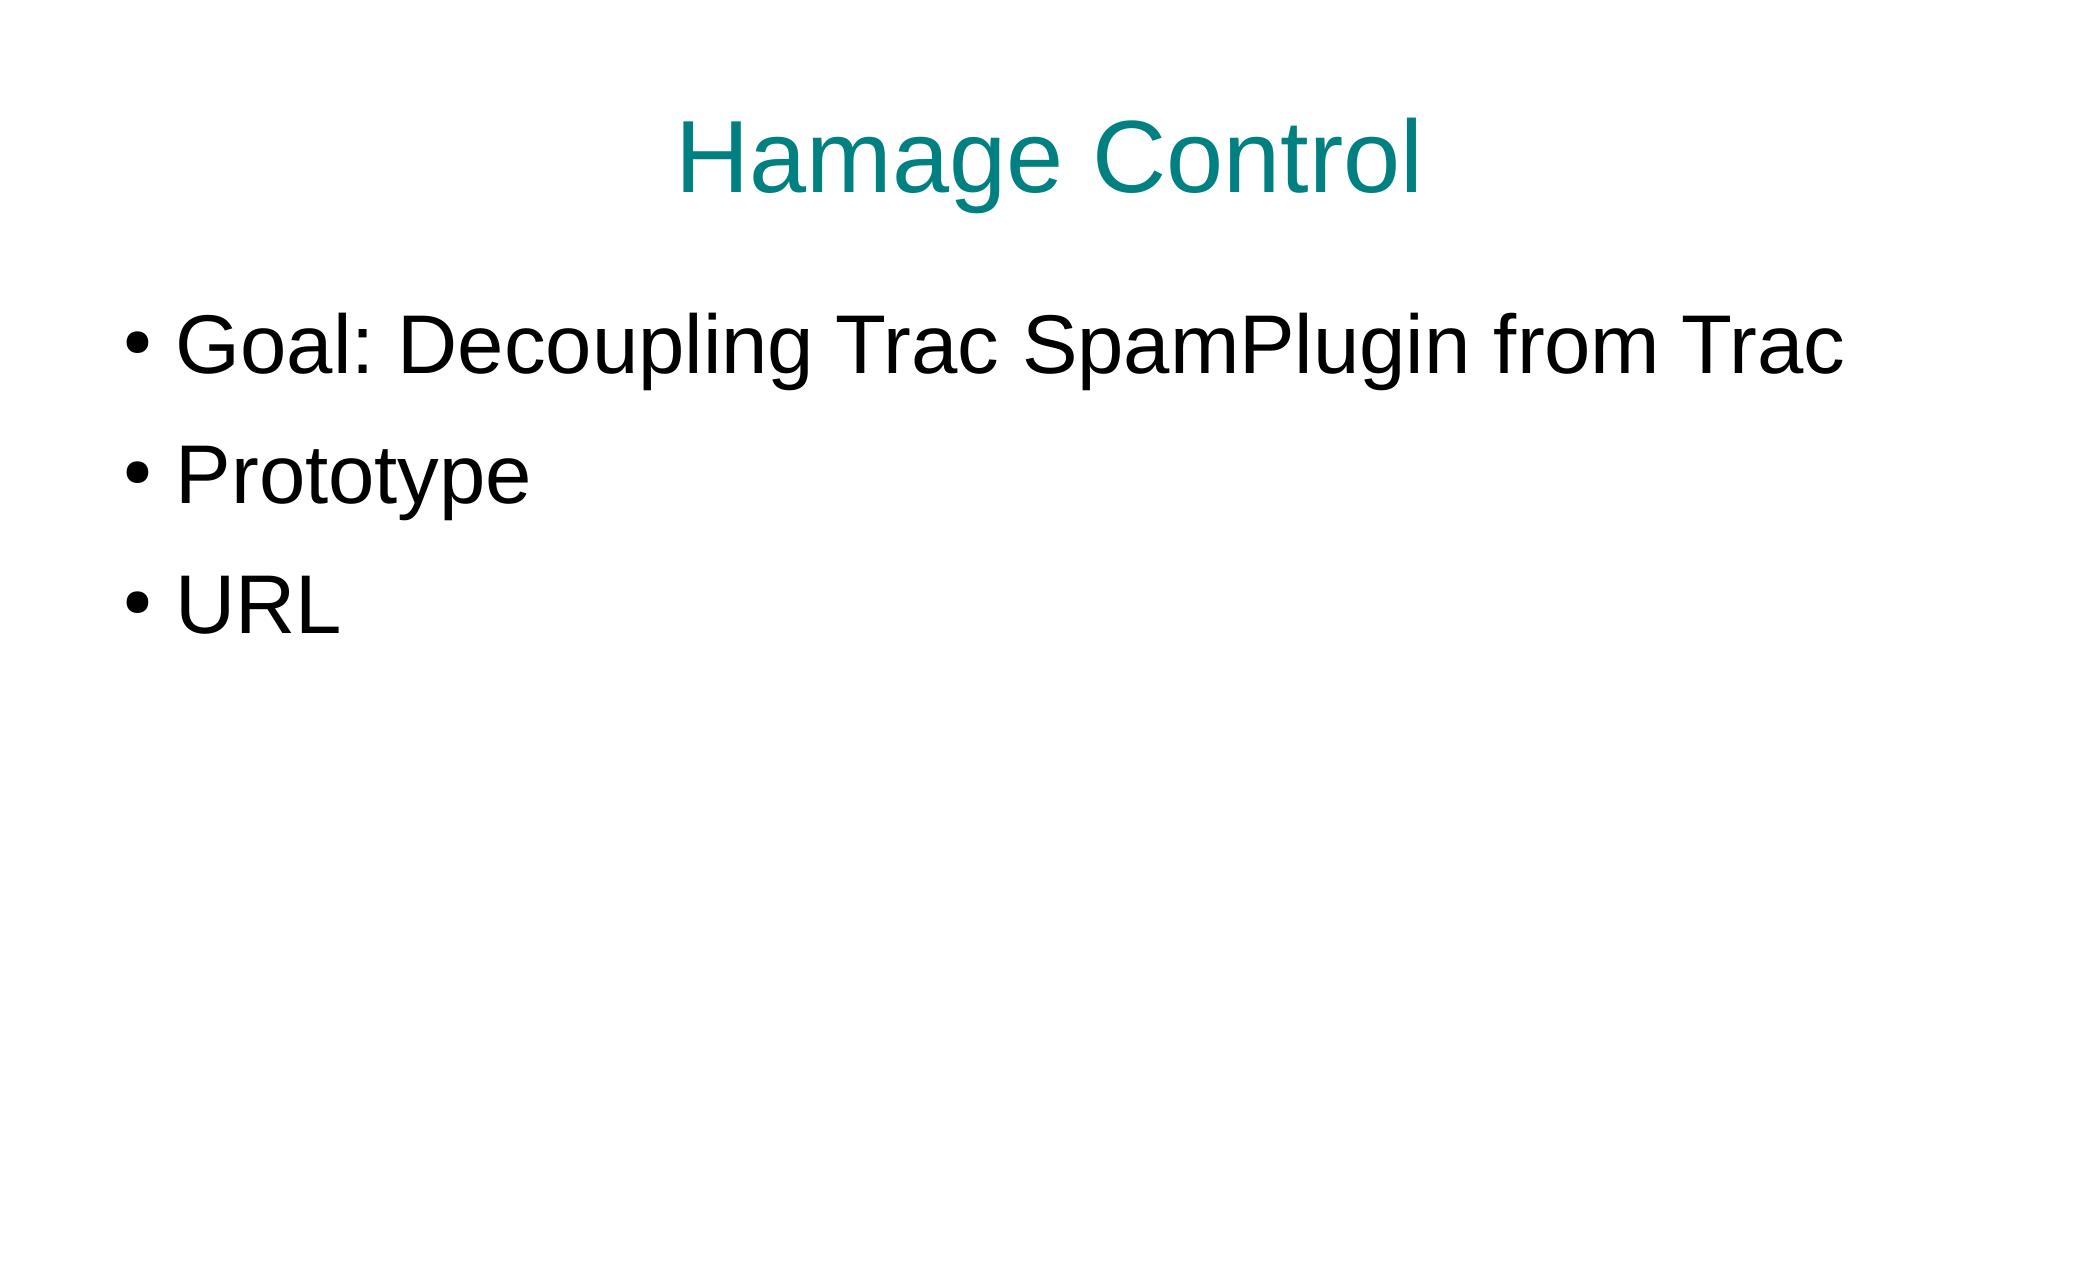

# Hamage Control
Goal: Decoupling Trac SpamPlugin from Trac
Prototype
URL